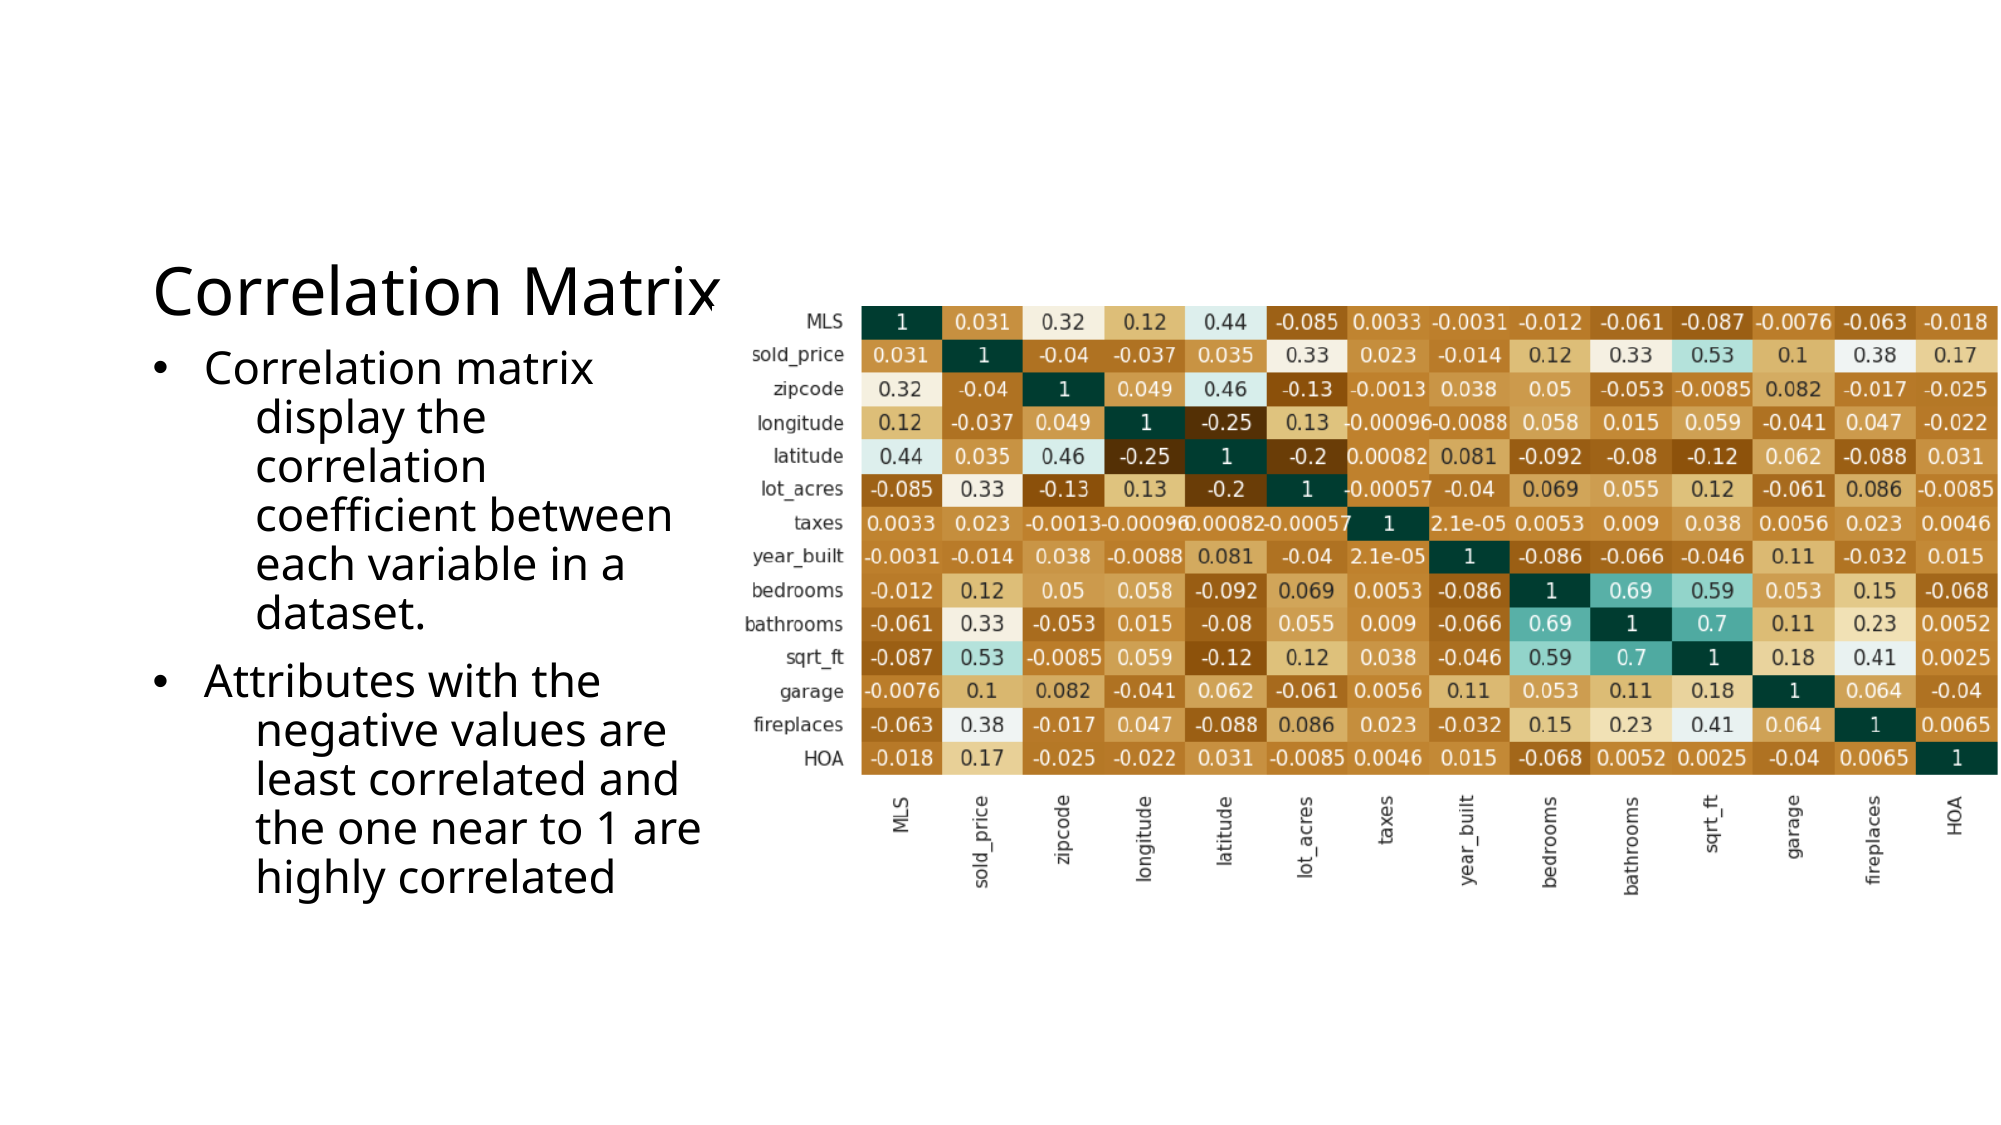

# Correlation Matrix
Correlation matrix display the correlation coefficient between each variable in a dataset.
Attributes with the negative values are least correlated and the one near to 1 are highly correlated